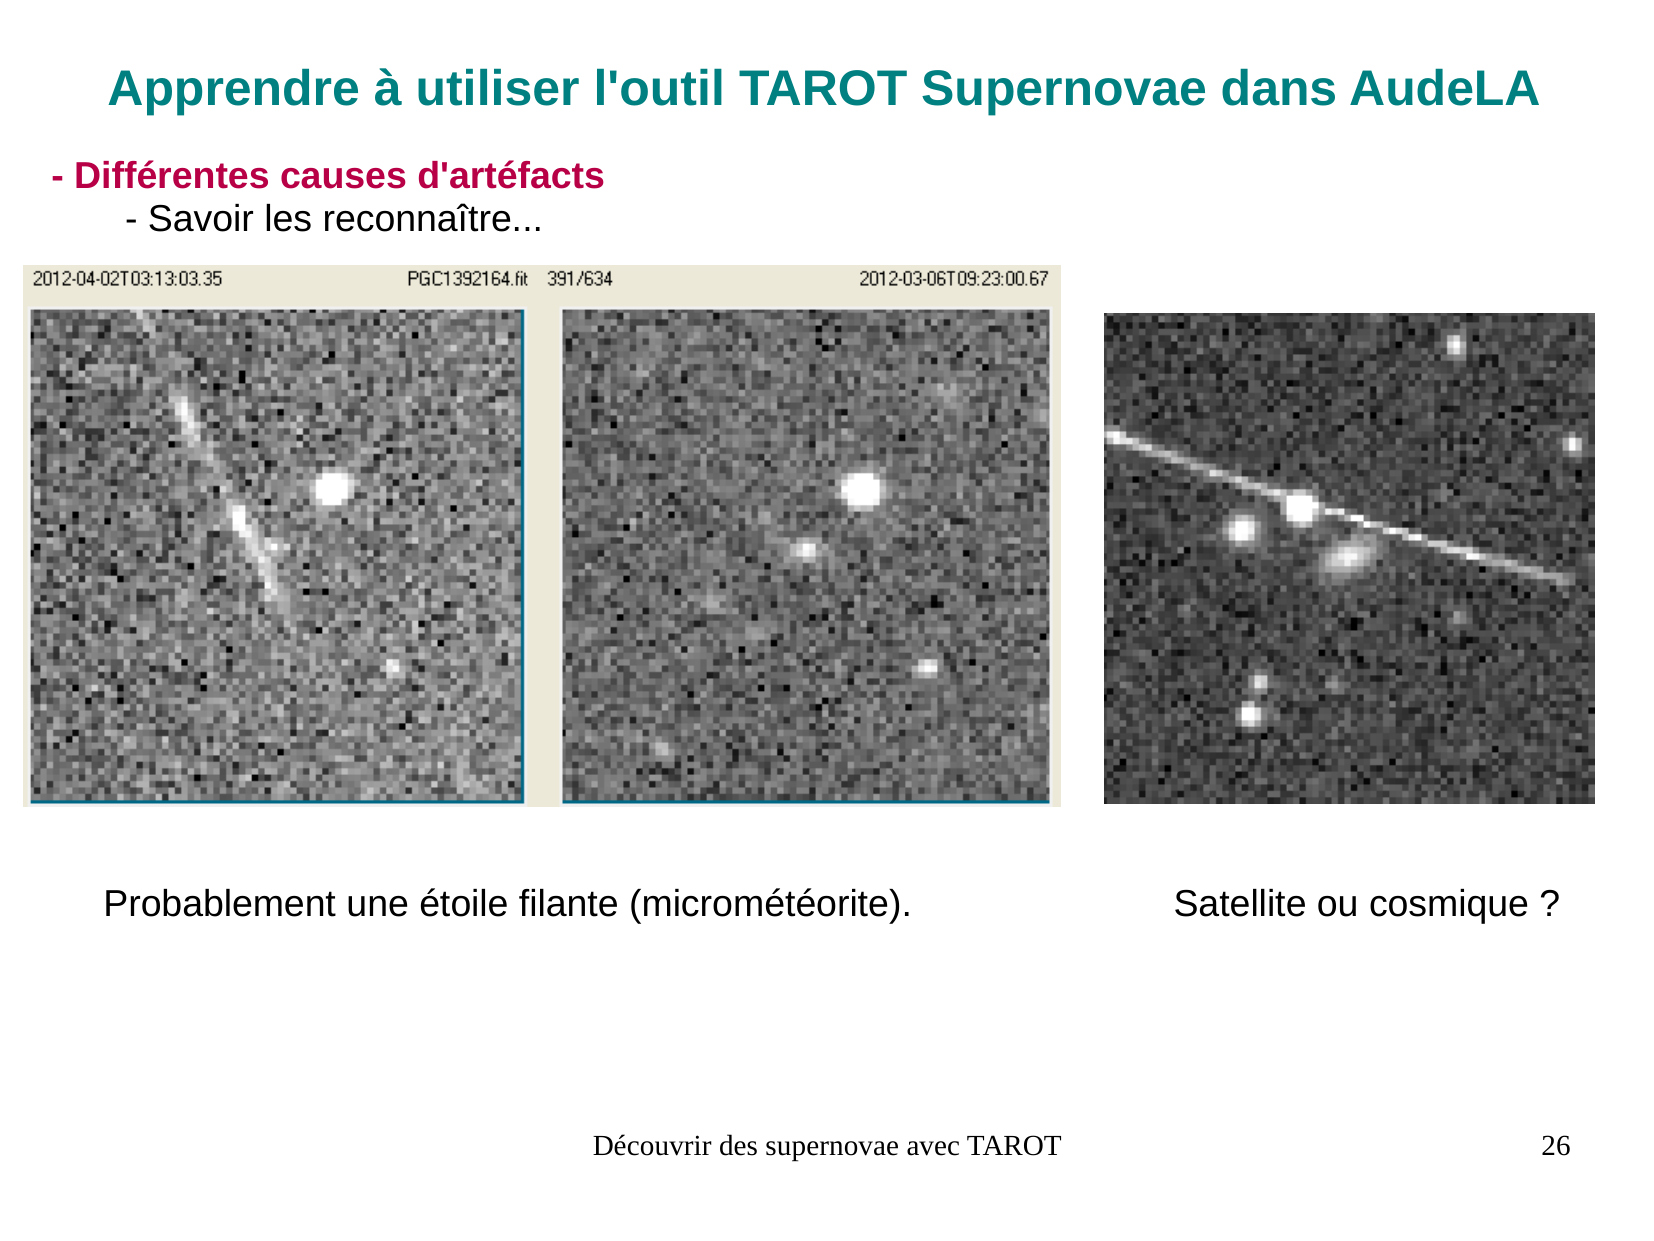

Apprendre à utiliser l'outil TAROT Supernovae dans AudeLA
- Différentes causes d'artéfacts
	- Savoir les reconnaître...
Probablement une étoile filante (micrométéorite). Satellite ou cosmique ?
Découvrir des supernovae avec TAROT
26